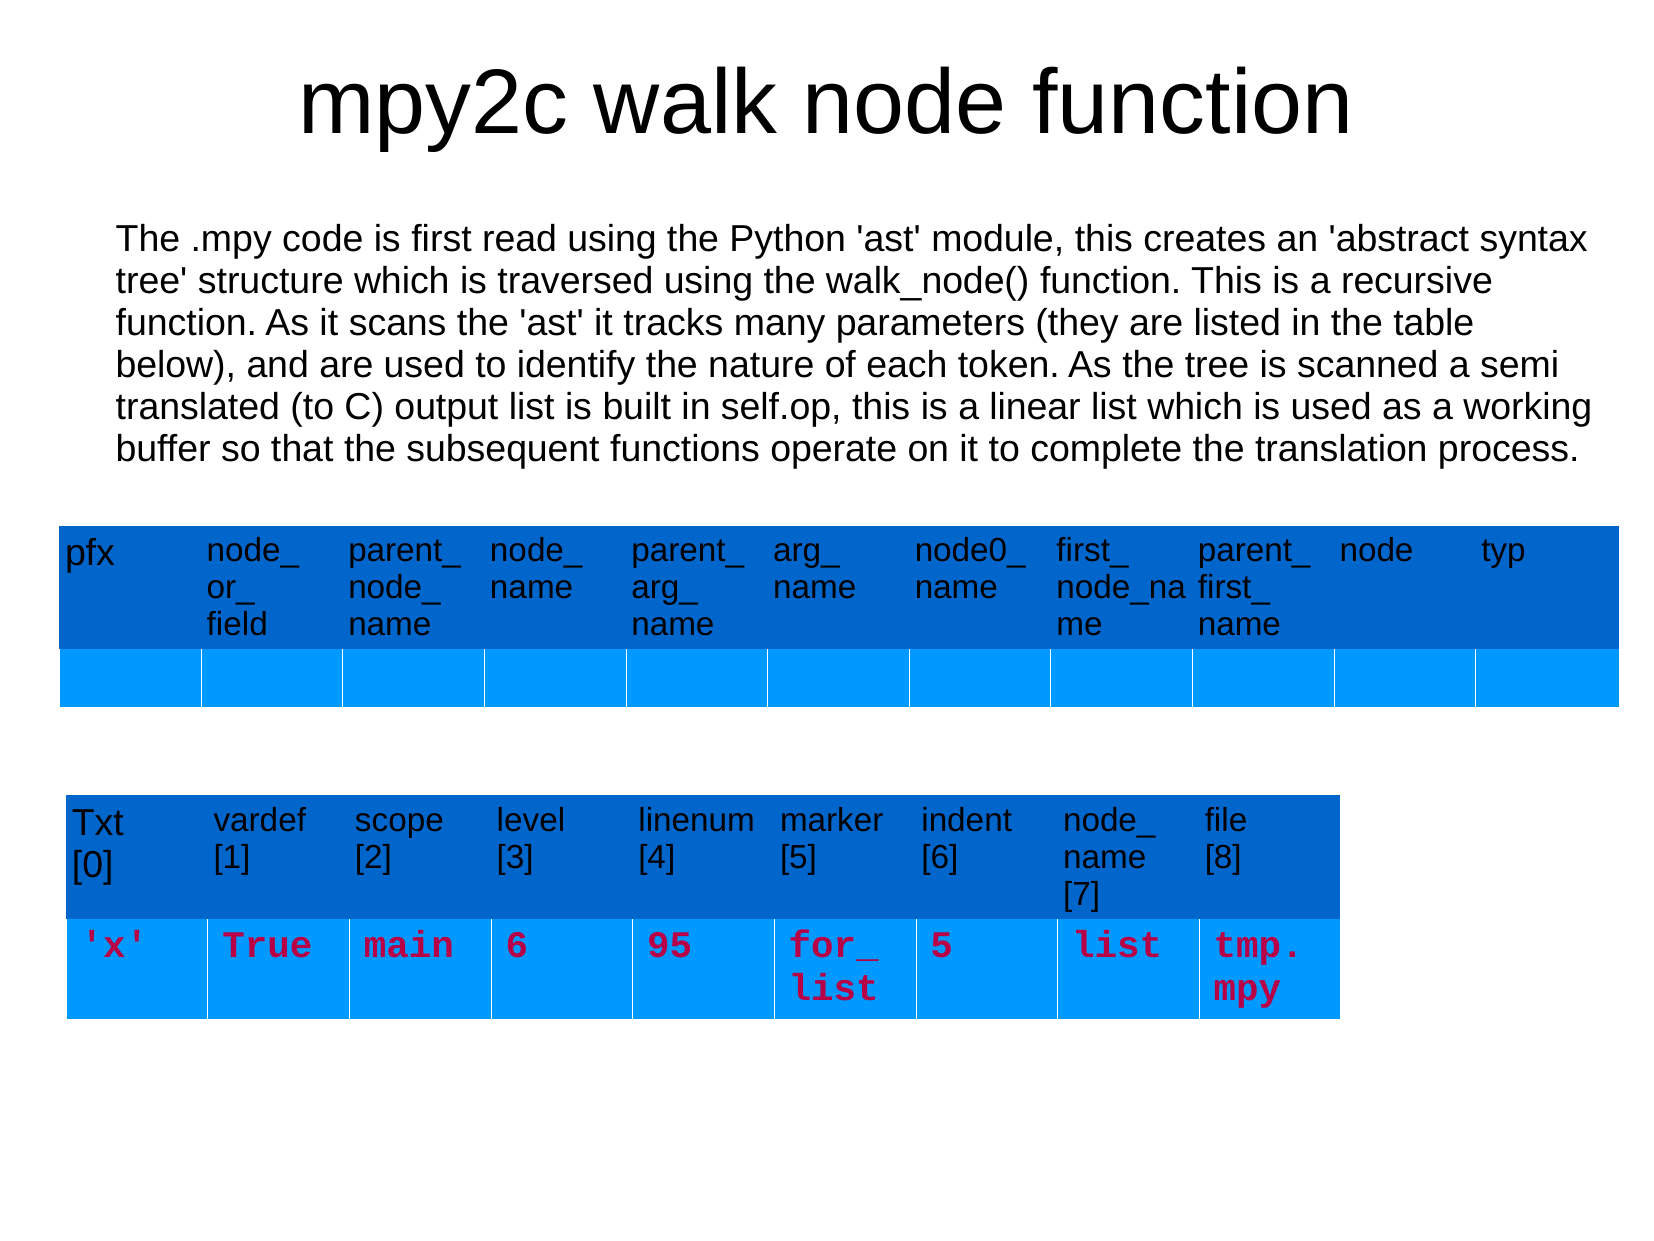

# mpy2c walk node function
The .mpy code is first read using the Python 'ast' module, this creates an 'abstract syntax tree' structure which is traversed using the walk_node() function. This is a recursive function. As it scans the 'ast' it tracks many parameters (they are listed in the table below), and are used to identify the nature of each token. As the tree is scanned a semi translated (to C) output list is built in self.op, this is a linear list which is used as a working buffer so that the subsequent functions operate on it to complete the translation process.
| pfx | node\_ or\_ field | parent\_node\_ name | node\_ name | parent\_arg\_ name | arg\_ name | node0\_ name | first\_ node\_name | parent\_ first\_ name | node | typ |
| --- | --- | --- | --- | --- | --- | --- | --- | --- | --- | --- |
| | | | | | | | | | | |
| Txt [0] | vardef [1] | scope [2] | level [3] | linenum [4] | marker [5] | indent [6] | node\_ name [7] | file [8] |
| --- | --- | --- | --- | --- | --- | --- | --- | --- |
| 'x' | True | main | 6 | 95 | for\_list | 5 | list | tmp.mpy |